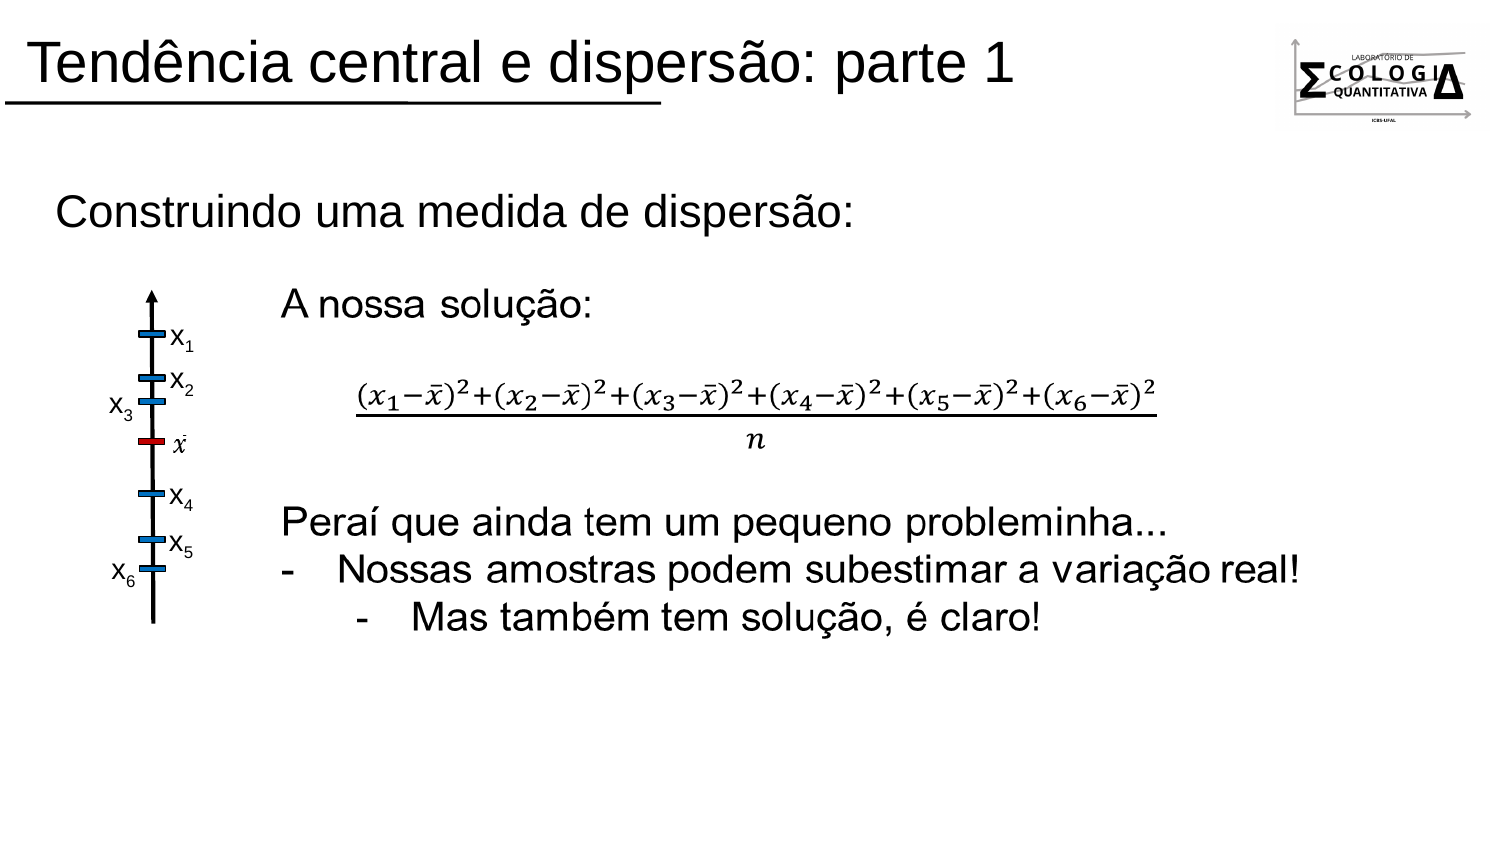

Tendência central e dispersão: parte 1
Construindo uma medida de dispersão:
x1
x2
x3
x4
x5
x6